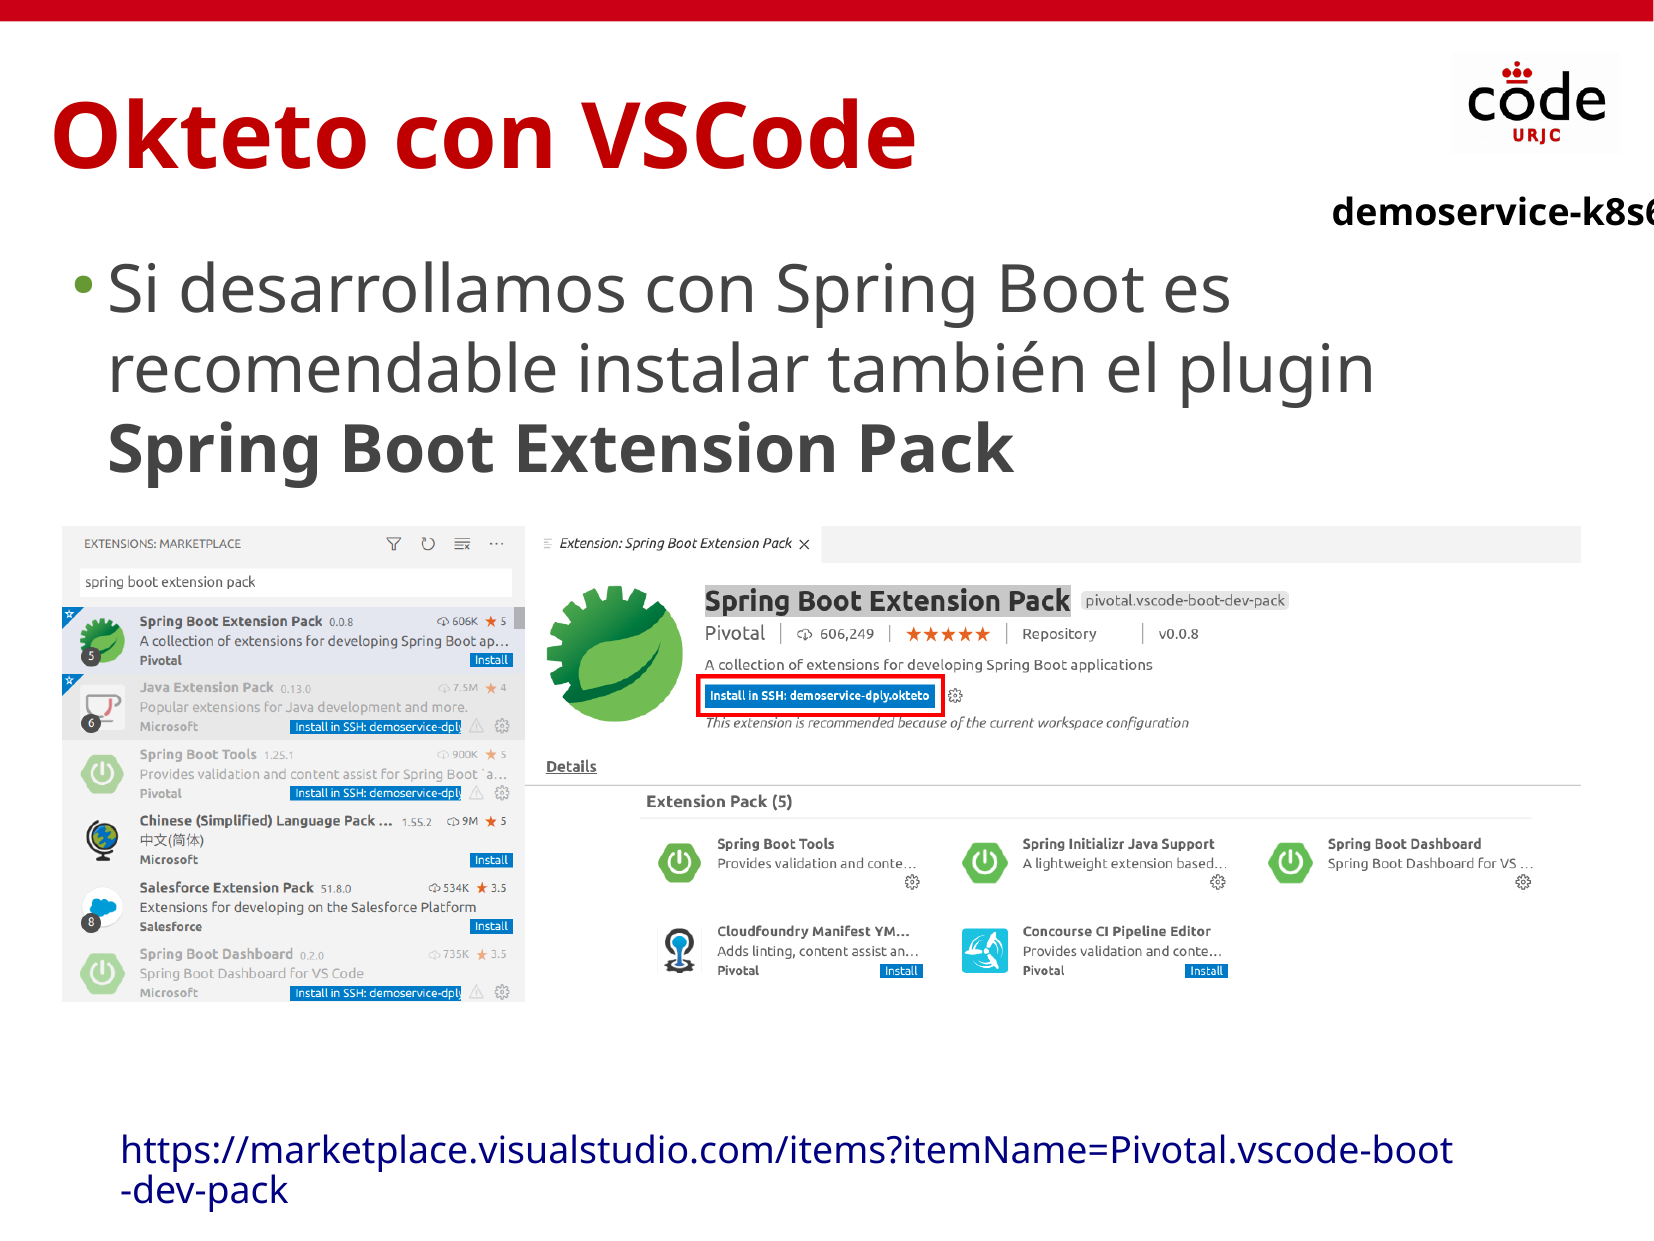

# Okteto con VSCode
demoservice-k8s6
Si desarrollamos con Spring Boot es recomendable instalar también el plugin Spring Boot Extension Pack
https://marketplace.visualstudio.com/items?itemName=Pivotal.vscode-boot-dev-pack